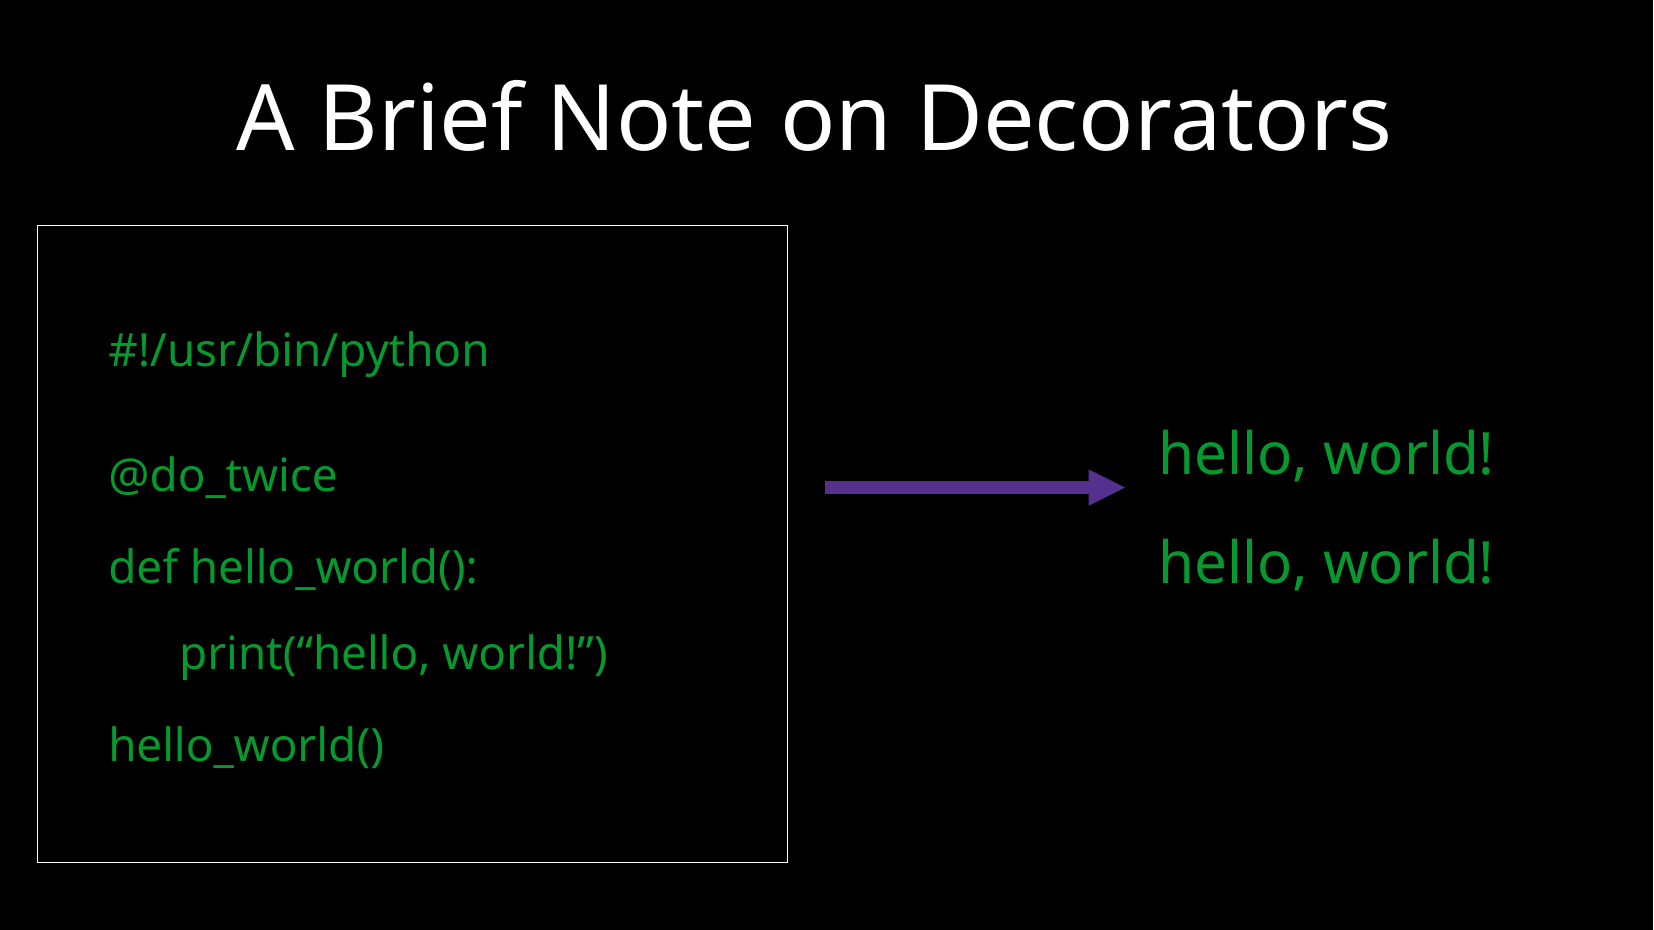

# A Brief Note on Decorators
#!/usr/bin/python
@do_twice
def hello_world():
print(“hello, world!”)
hello_world()
hello, world!
hello, world!